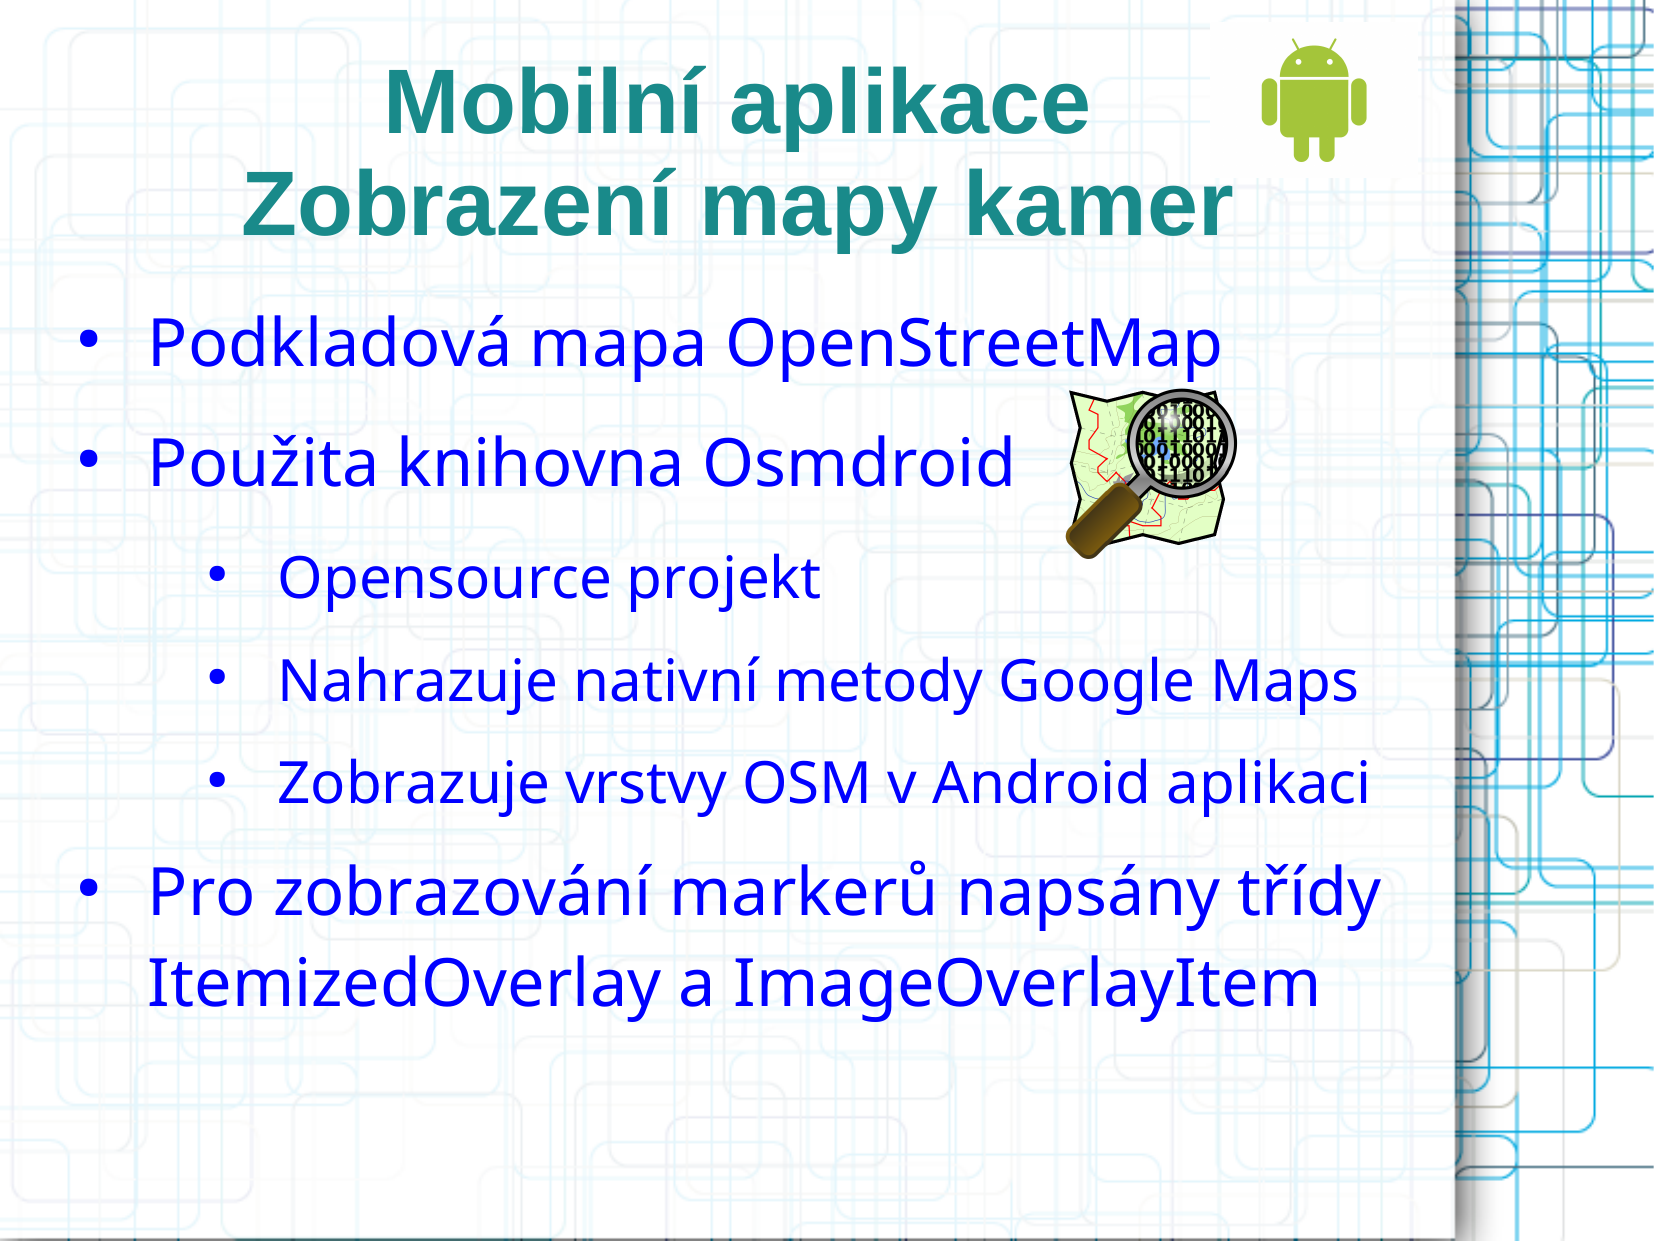

# Mobilní aplikace Zobrazení mapy kamer
Podkladová mapa OpenStreetMap
Použita knihovna Osmdroid
Opensource projekt
Nahrazuje nativní metody Google Maps
Zobrazuje vrstvy OSM v Android aplikaci
Pro zobrazování markerů napsány třídy ItemizedOverlay a ImageOverlayItem